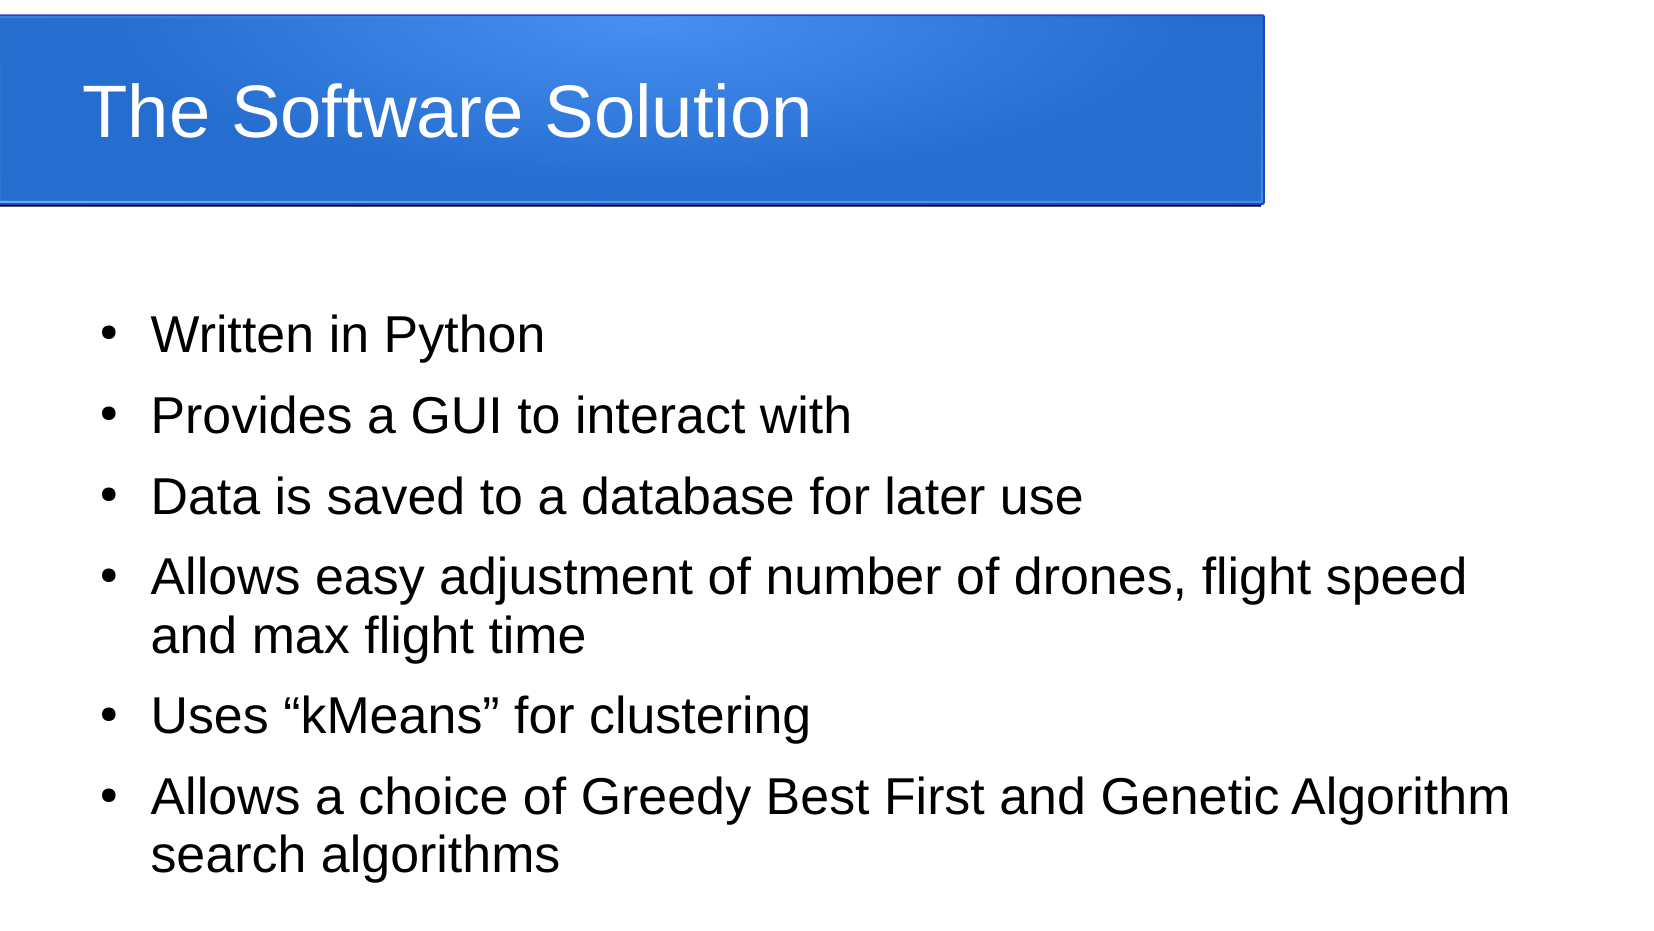

# The Software Solution
Written in Python
Provides a GUI to interact with
Data is saved to a database for later use
Allows easy adjustment of number of drones, flight speed and max flight time
Uses “kMeans” for clustering
Allows a choice of Greedy Best First and Genetic Algorithm search algorithms